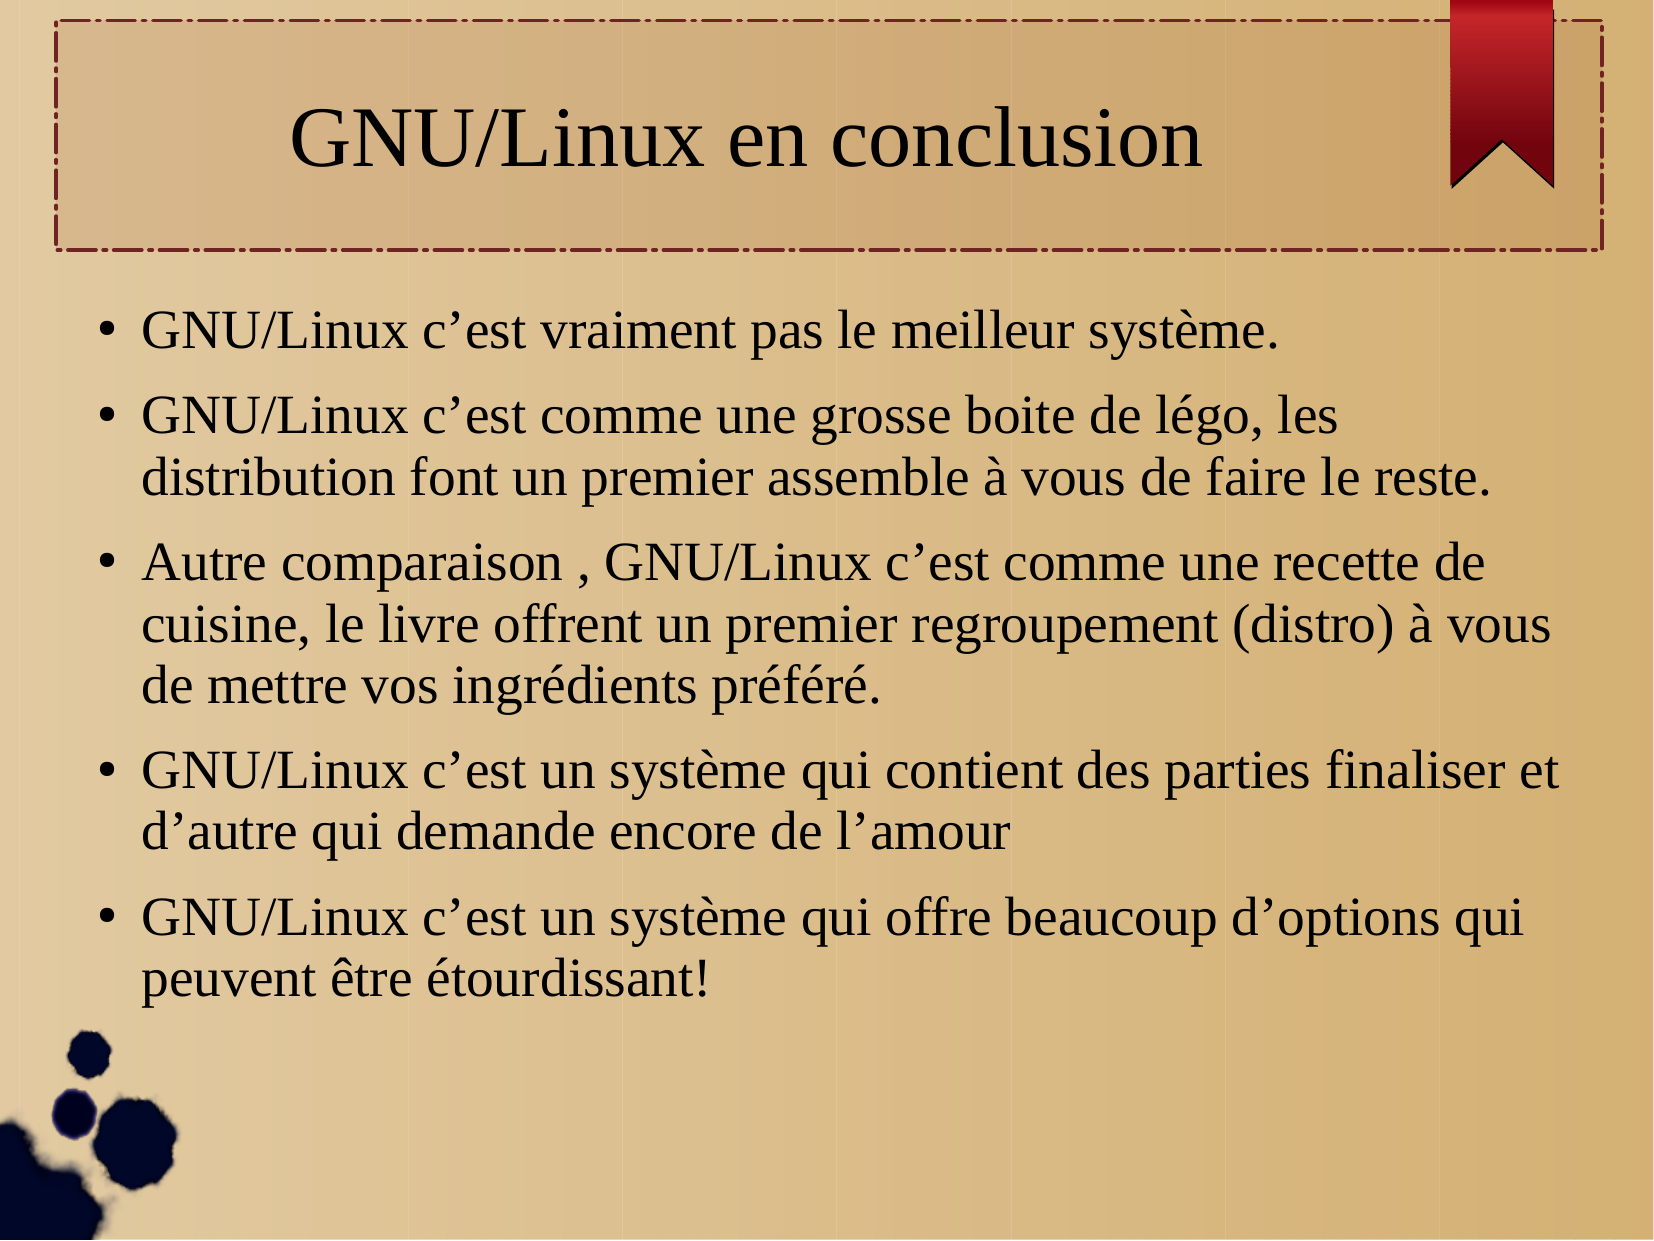

# GNU/Linux en conclusion
GNU/Linux c’est vraiment pas le meilleur système.
GNU/Linux c’est comme une grosse boite de légo, les distribution font un premier assemble à vous de faire le reste.
Autre comparaison , GNU/Linux c’est comme une recette de cuisine, le livre offrent un premier regroupement (distro) à vous de mettre vos ingrédients préféré.
GNU/Linux c’est un système qui contient des parties finaliser et d’autre qui demande encore de l’amour
GNU/Linux c’est un système qui offre beaucoup d’options qui peuvent être étourdissant!